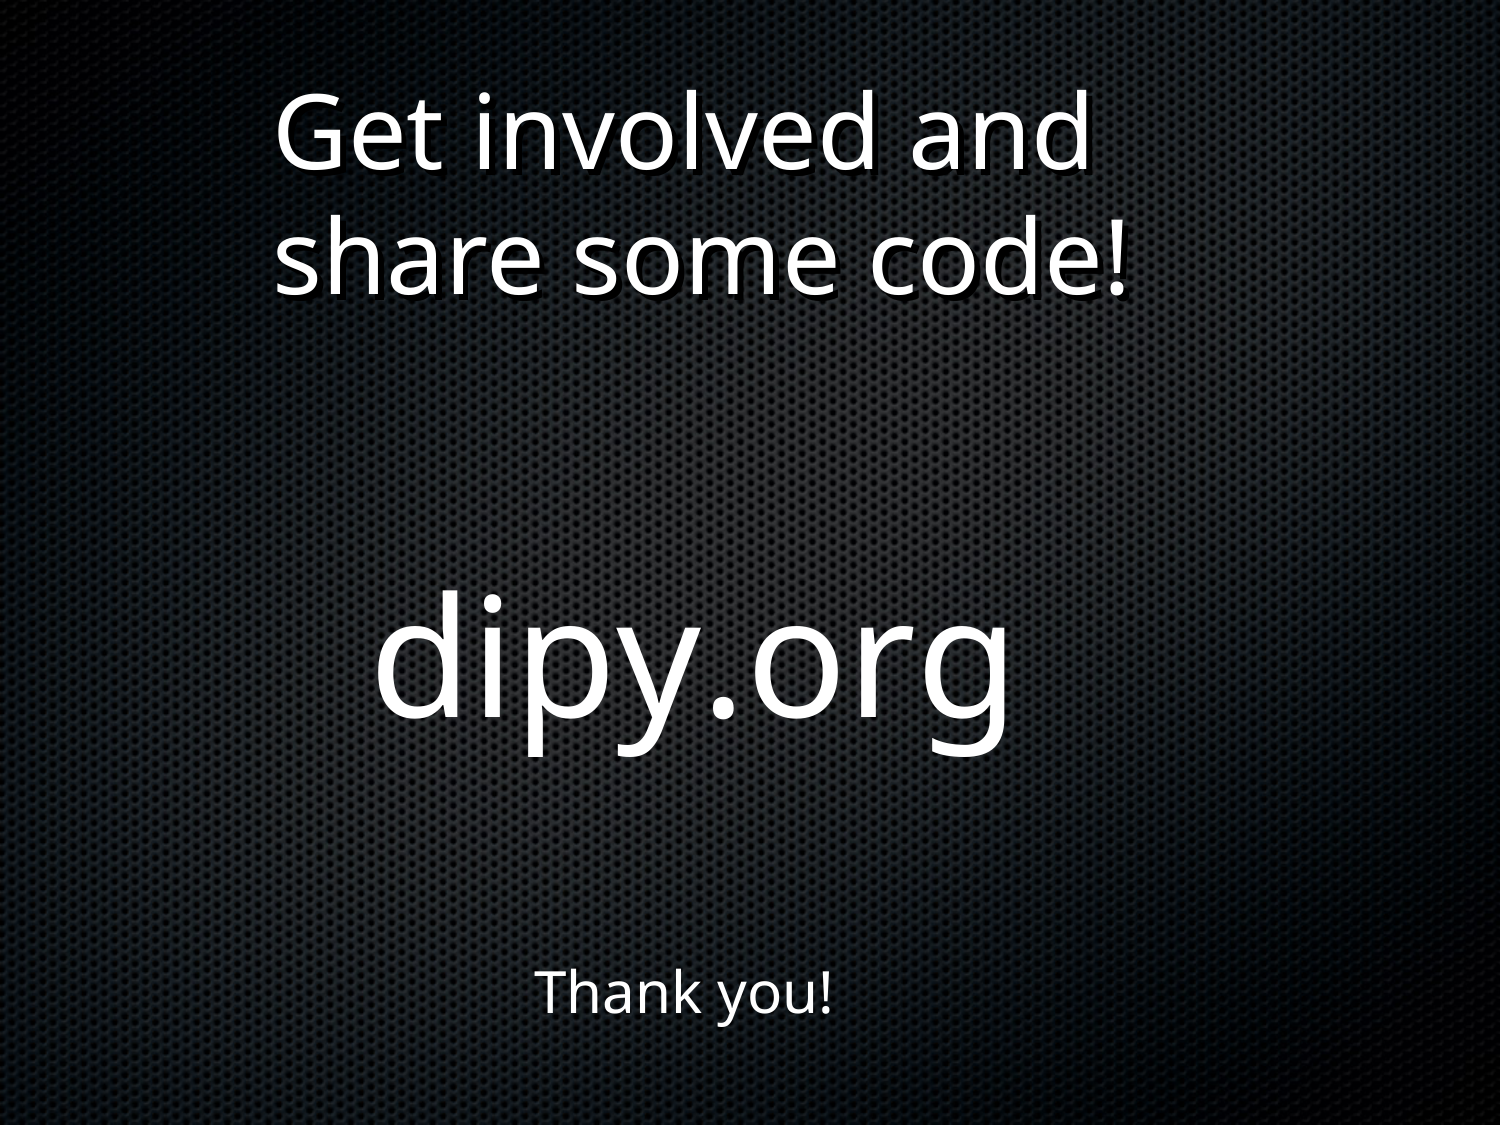

# Get involved and share some code!
dipy.org
Thank you!